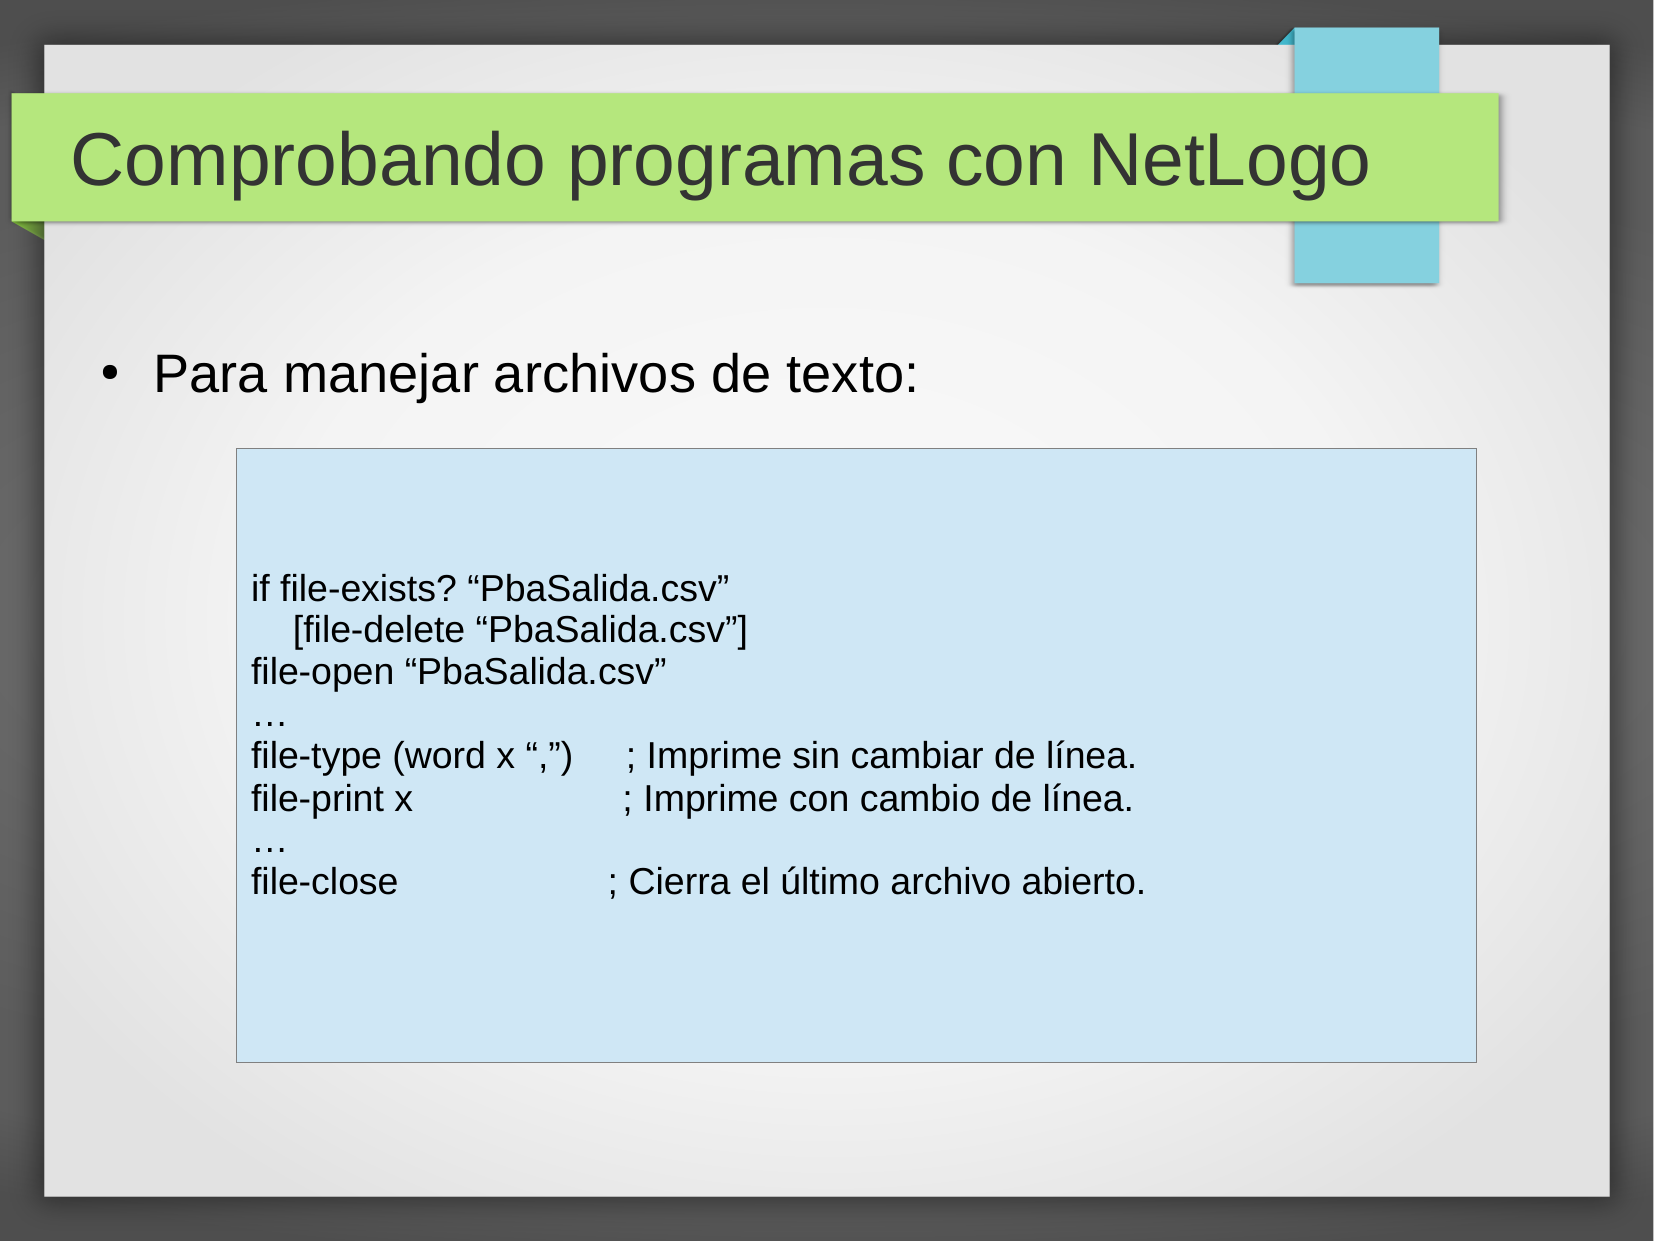

# Comprobando programas con NetLogo
Para manejar archivos de texto:
if file-exists? “PbaSalida.csv”
 [file-delete “PbaSalida.csv”]
file-open “PbaSalida.csv”
…
file-type (word x “,”) ; Imprime sin cambiar de línea.
file-print x ; Imprime con cambio de línea.
…
file-close ; Cierra el último archivo abierto.